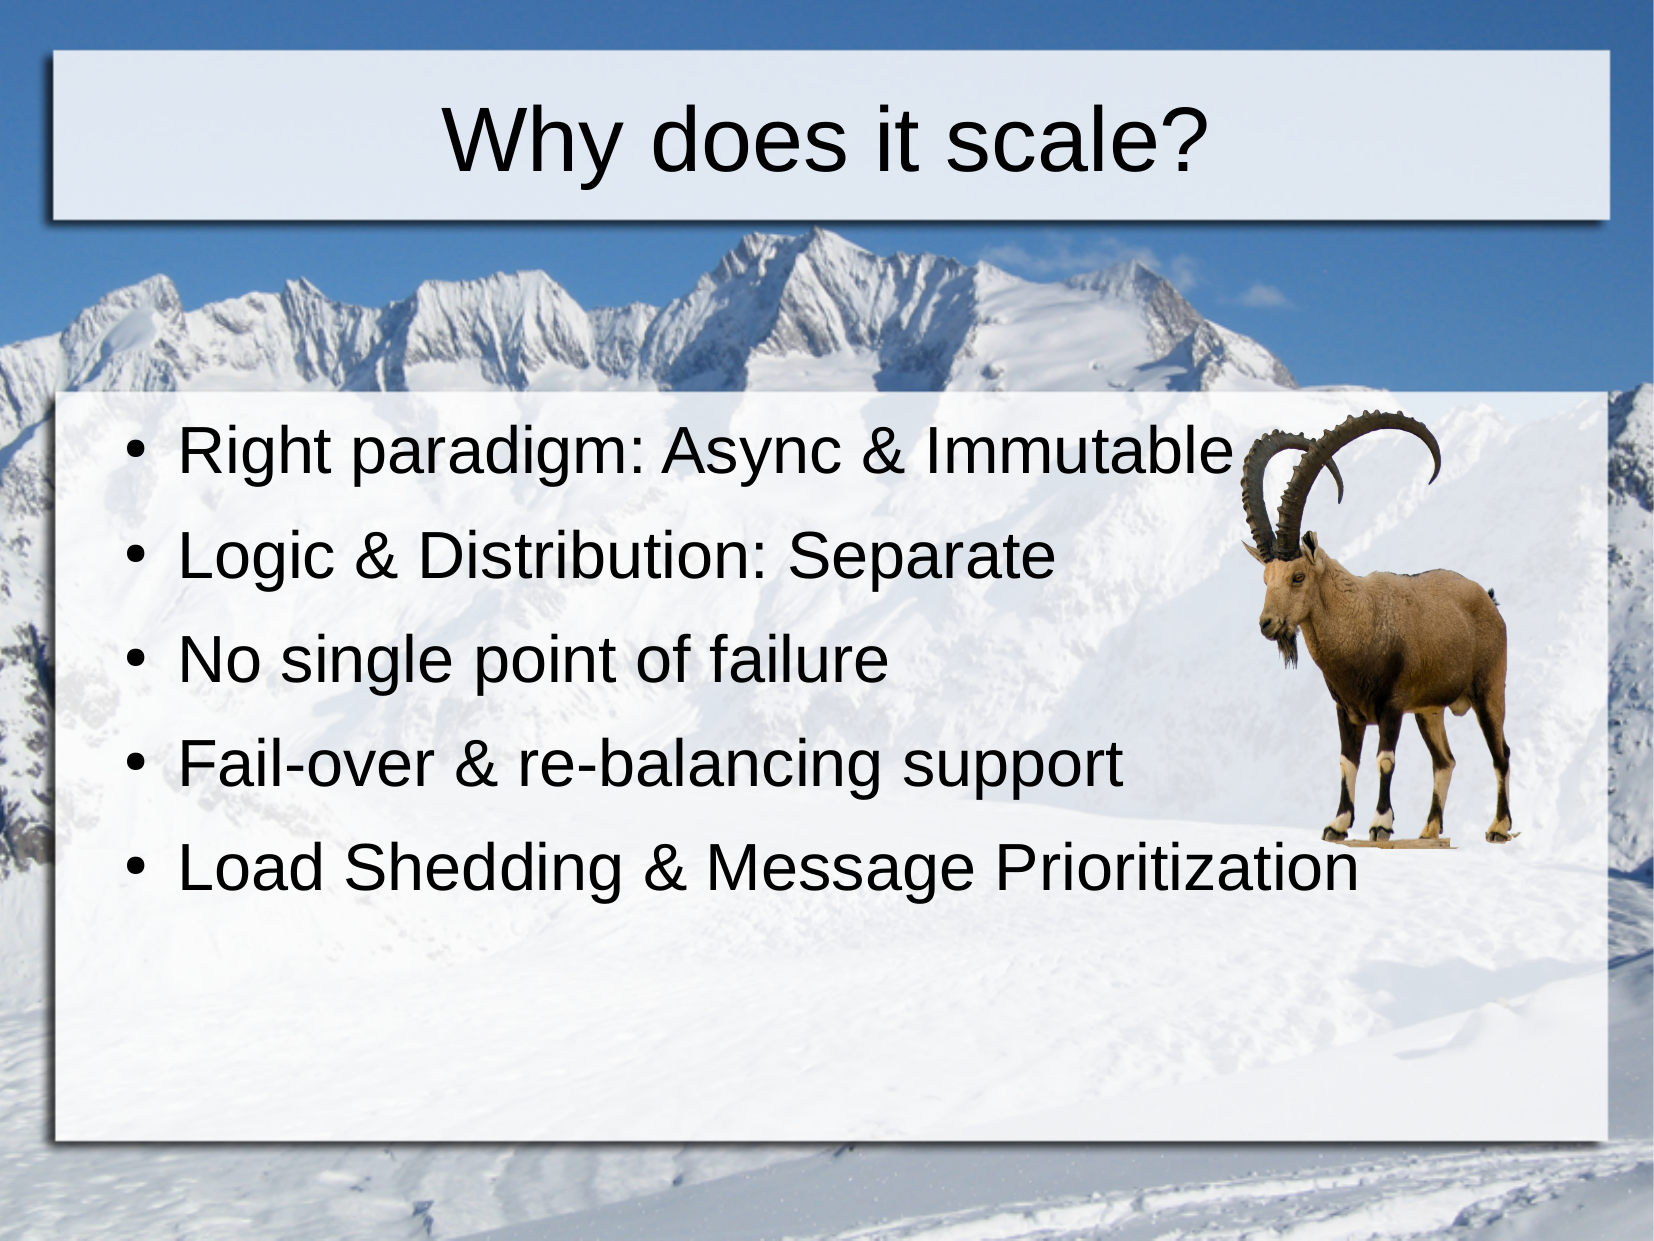

# Why does it scale?
Right paradigm: Async & Immutable
Logic & Distribution: Separate
No single point of failure
Fail-over & re-balancing support
Load Shedding & Message Prioritization